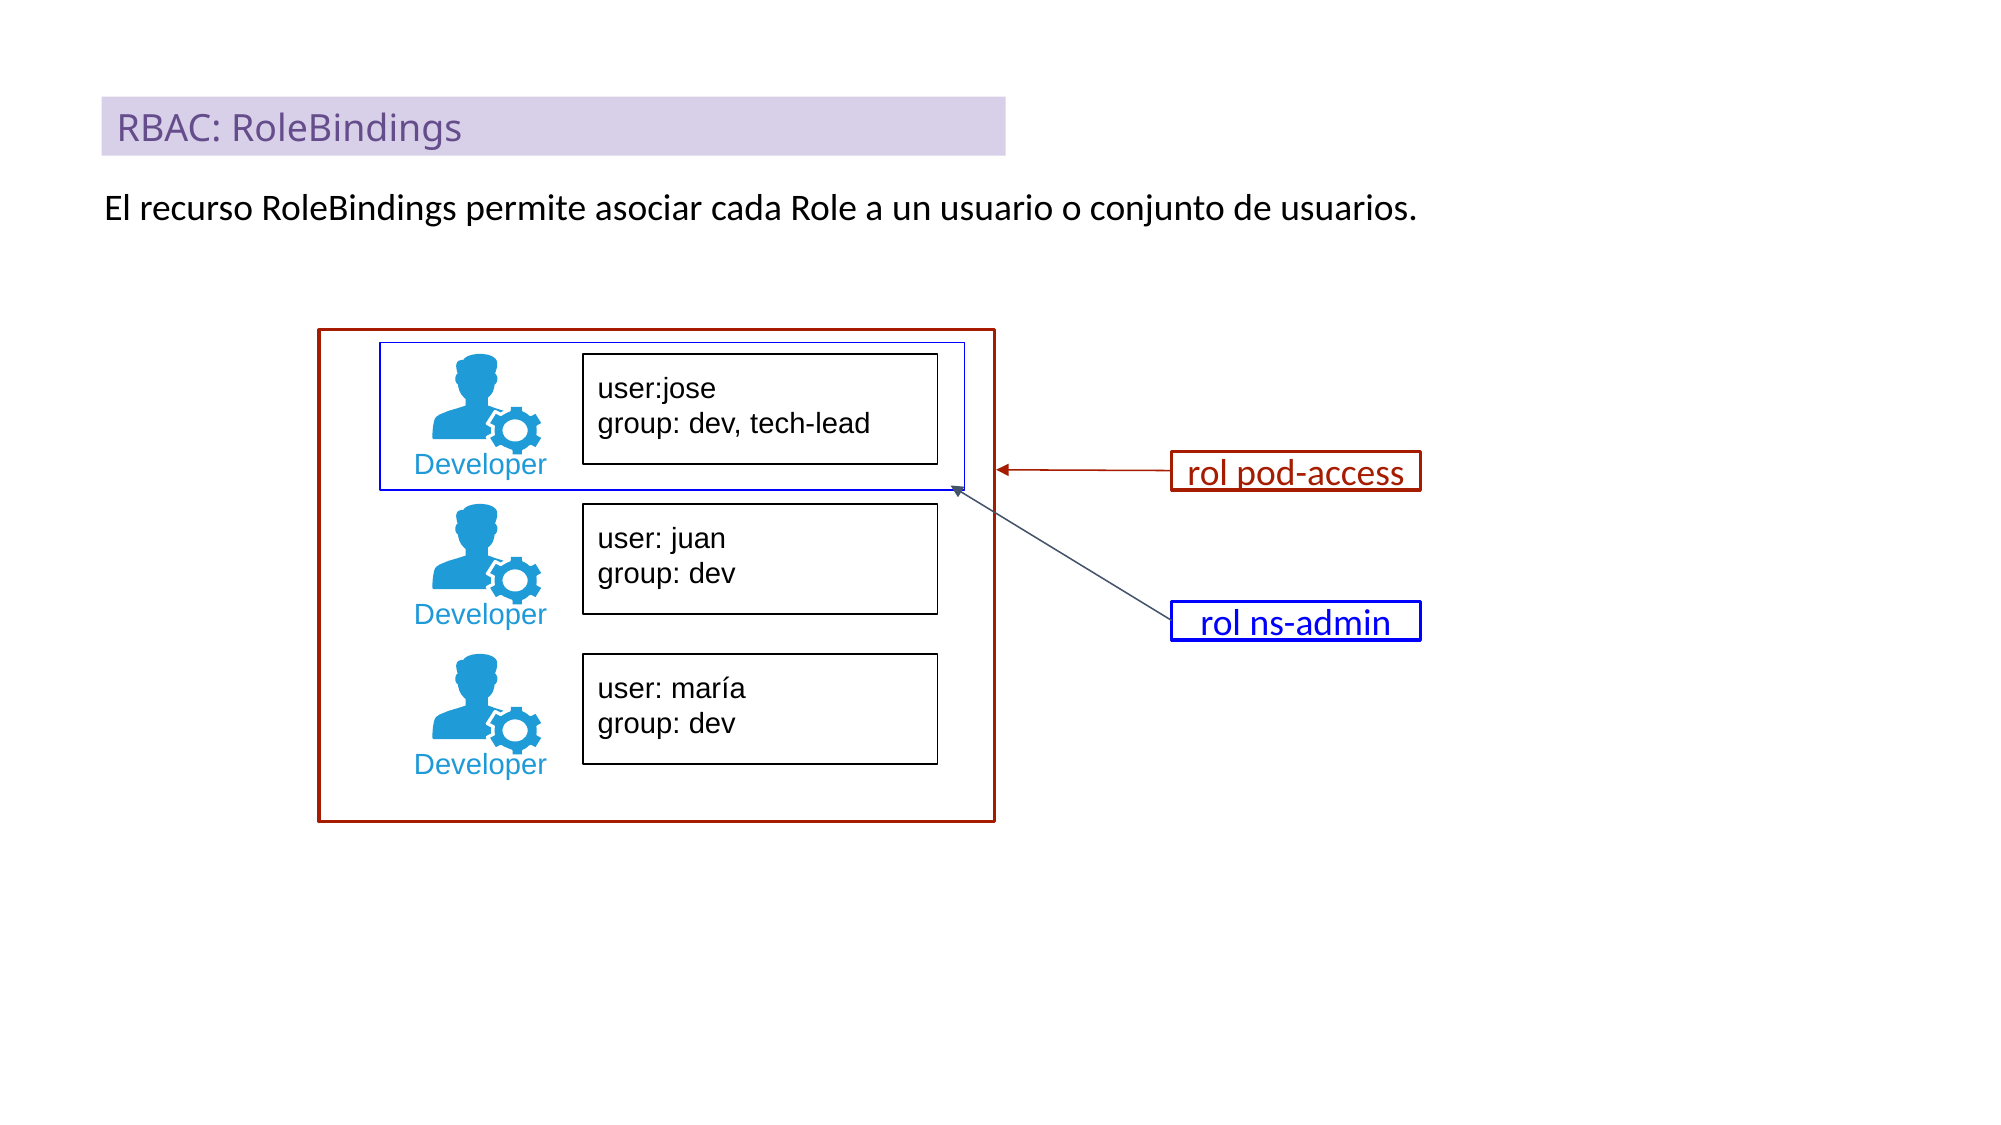

RBAC: RoleBindings
El recurso RoleBindings permite asociar cada Role a un usuario o conjunto de usuarios.
Developer
user:jose
group: dev, tech-lead
rol pod-access
Developer
user: juan
group: dev
rol ns-admin
Developer
user: maría
group: dev